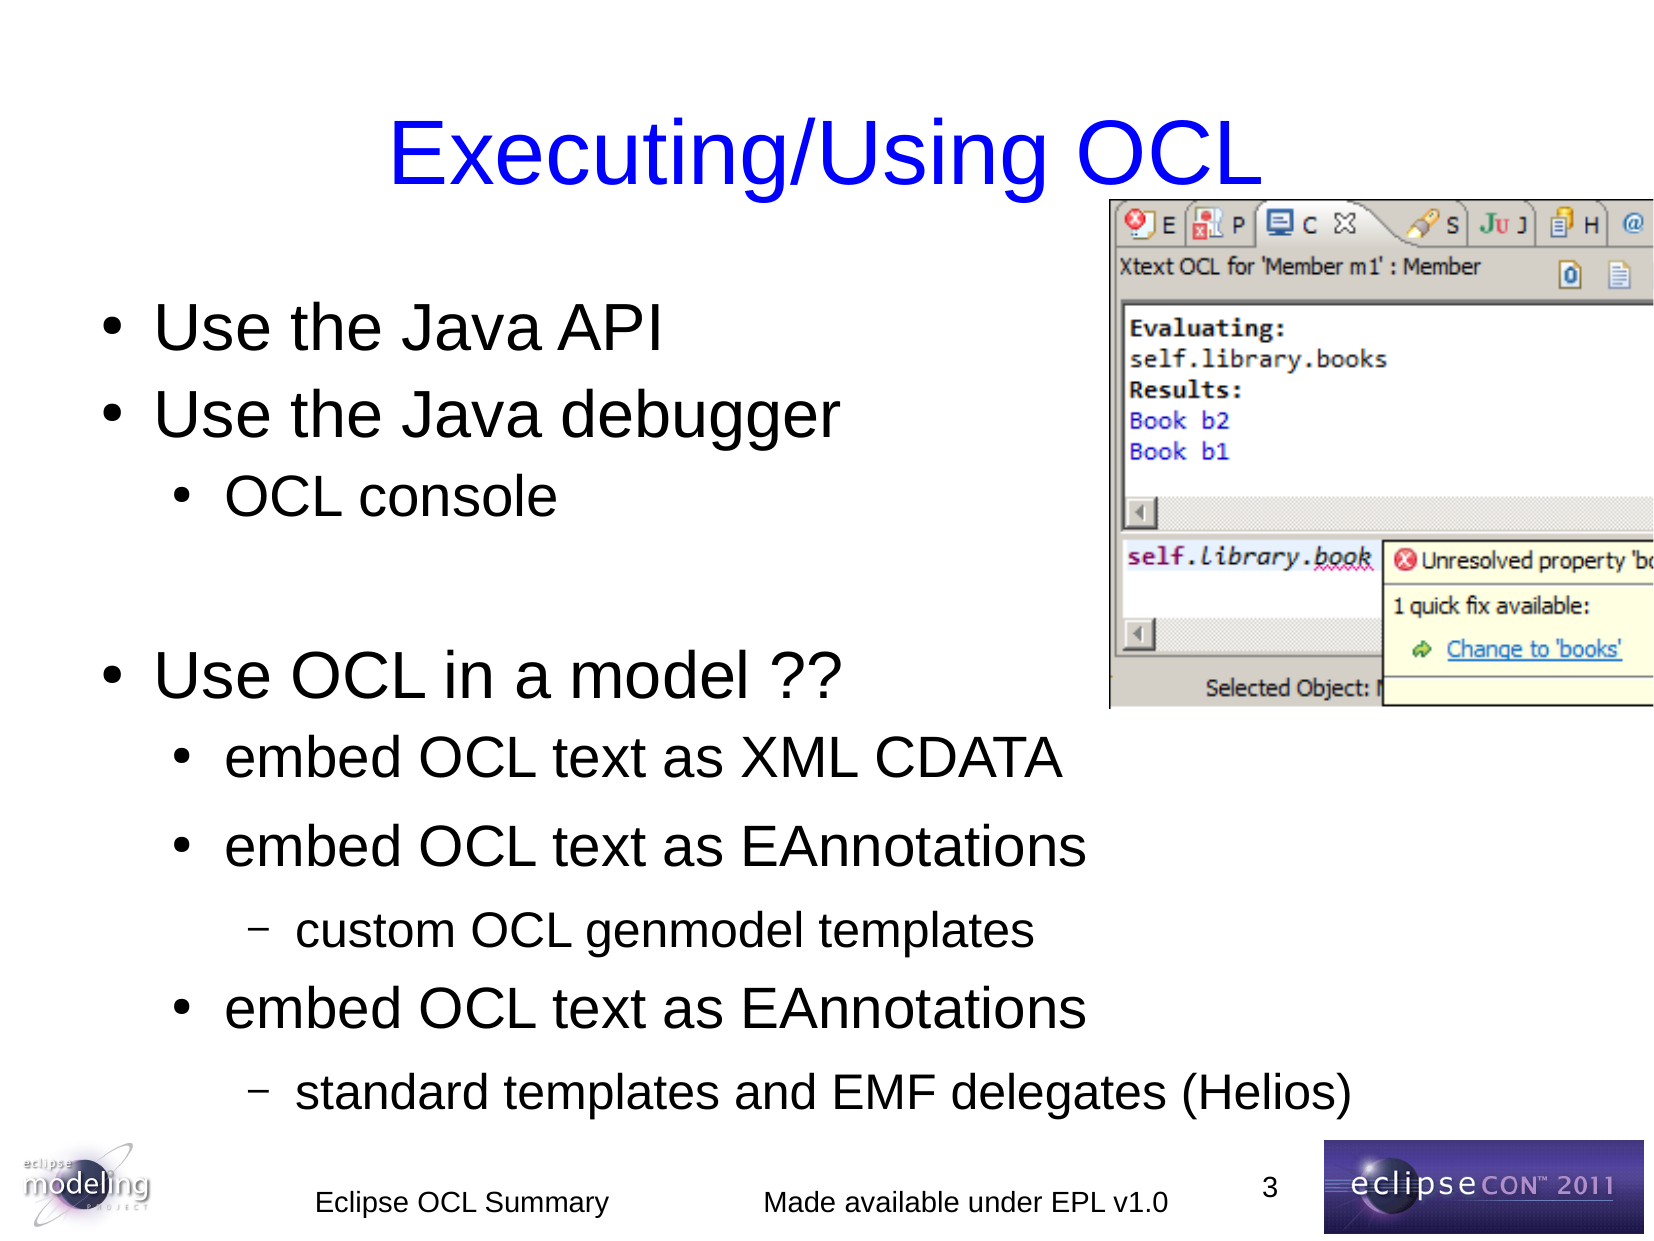

# Executing/Using OCL
Use the Java API
Use the Java debugger
OCL console
Use OCL in a model ??
embed OCL text as XML CDATA
embed OCL text as EAnnotations
custom OCL genmodel templates
embed OCL text as EAnnotations
standard templates and EMF delegates (Helios)
3
Eclipse OCL Summary